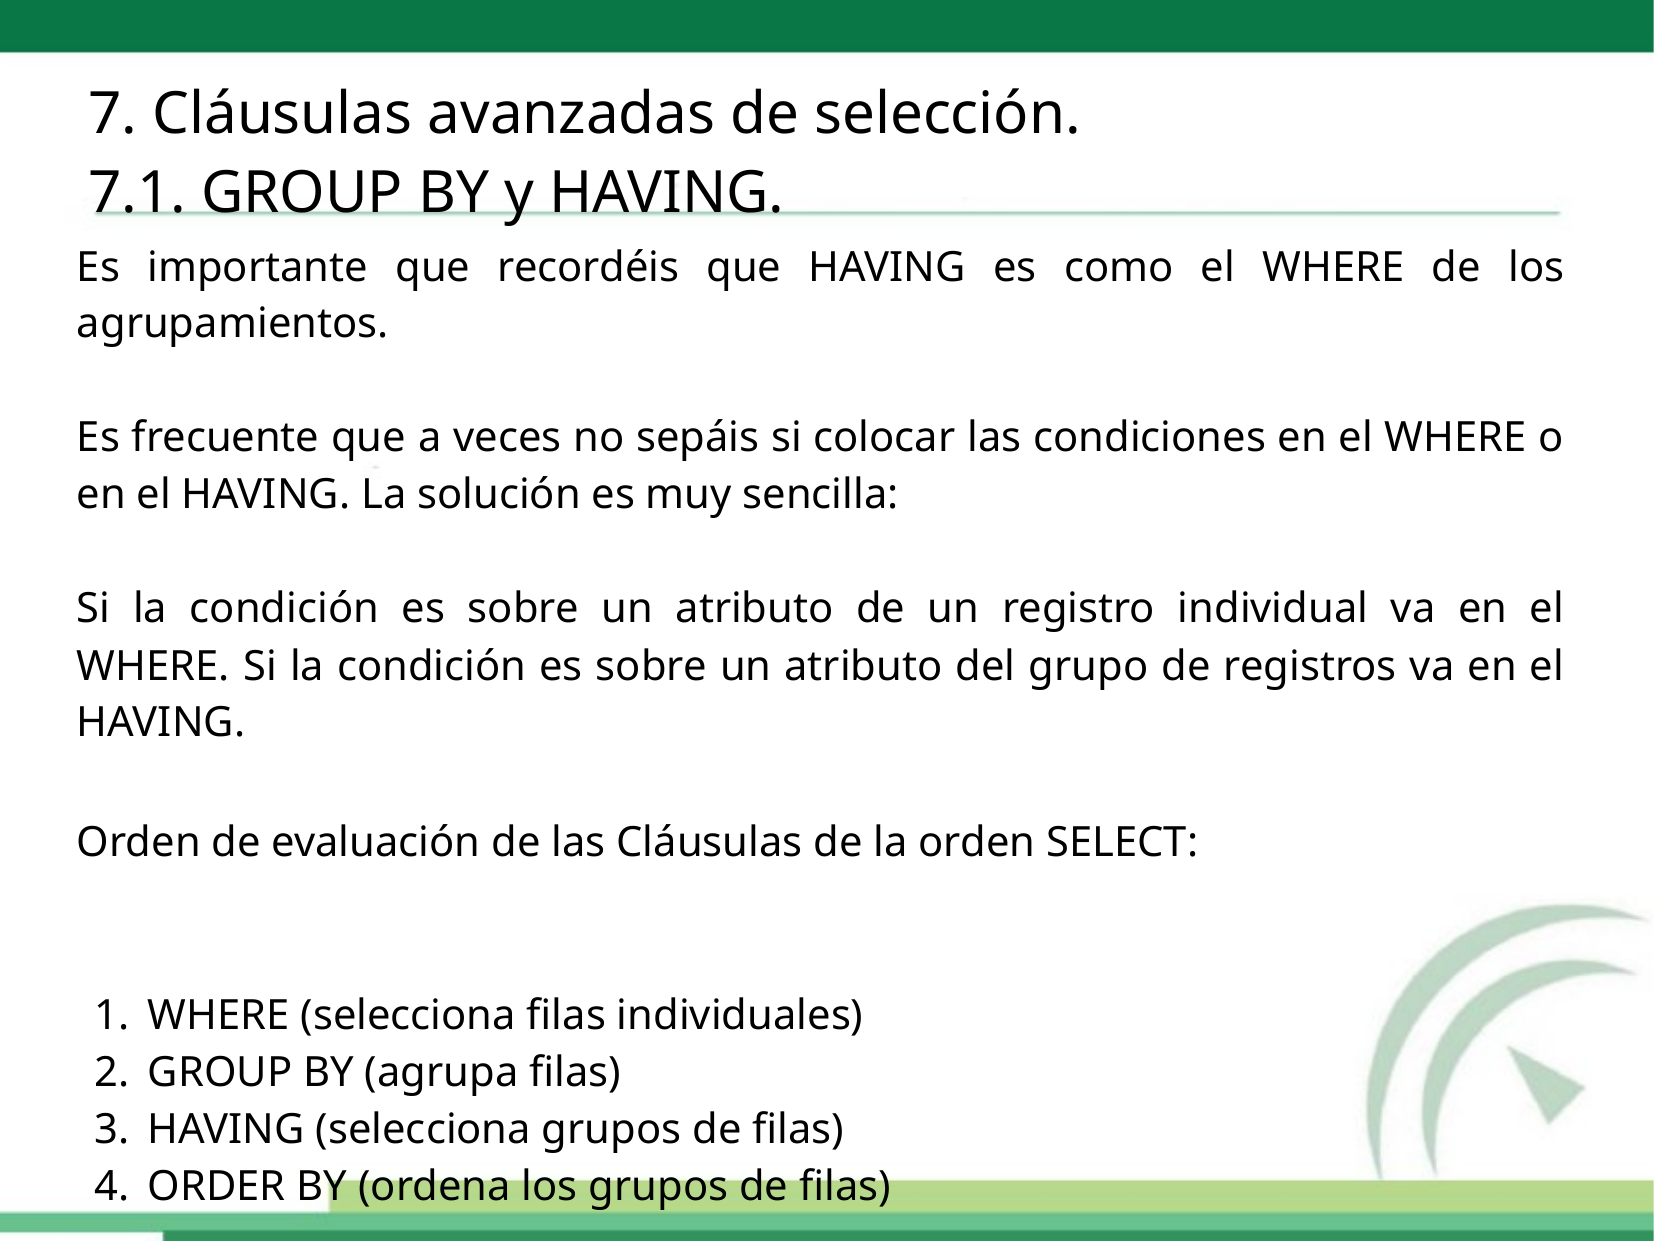

# 7. Cláusulas avanzadas de selección. 7.1. GROUP BY y HAVING.
Es importante que recordéis que HAVING es como el WHERE de los agrupamientos.
Es frecuente que a veces no sepáis si colocar las condiciones en el WHERE o en el HAVING. La solución es muy sencilla:
Si la condición es sobre un atributo de un registro individual va en el WHERE. Si la condición es sobre un atributo del grupo de registros va en el HAVING.
Orden de evaluación de las Cláusulas de la orden SELECT:
WHERE (selecciona filas individuales)
GROUP BY (agrupa filas)
HAVING (selecciona grupos de filas)
ORDER BY (ordena los grupos de filas)